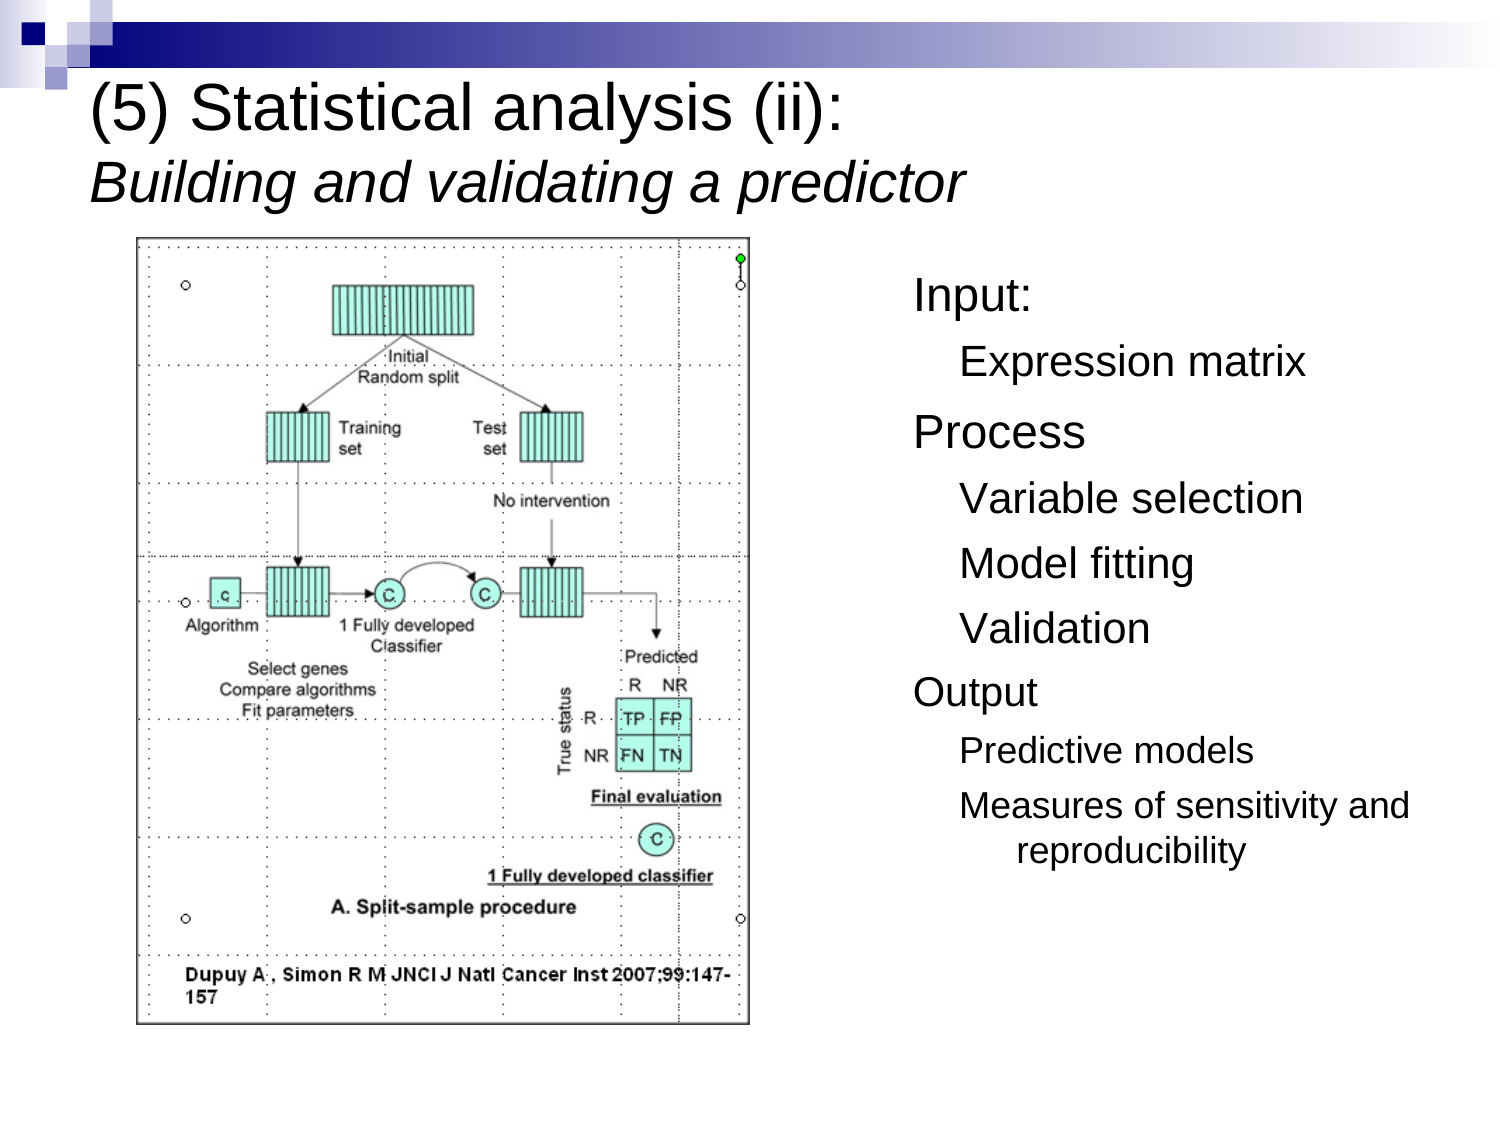

# (5) Statistical analysis (ii): Building and validating a predictor
Input:
Expression matrix
Process
Variable selection
Model fitting
Validation
Output
Predictive models
Measures of sensitivity and reproducibility